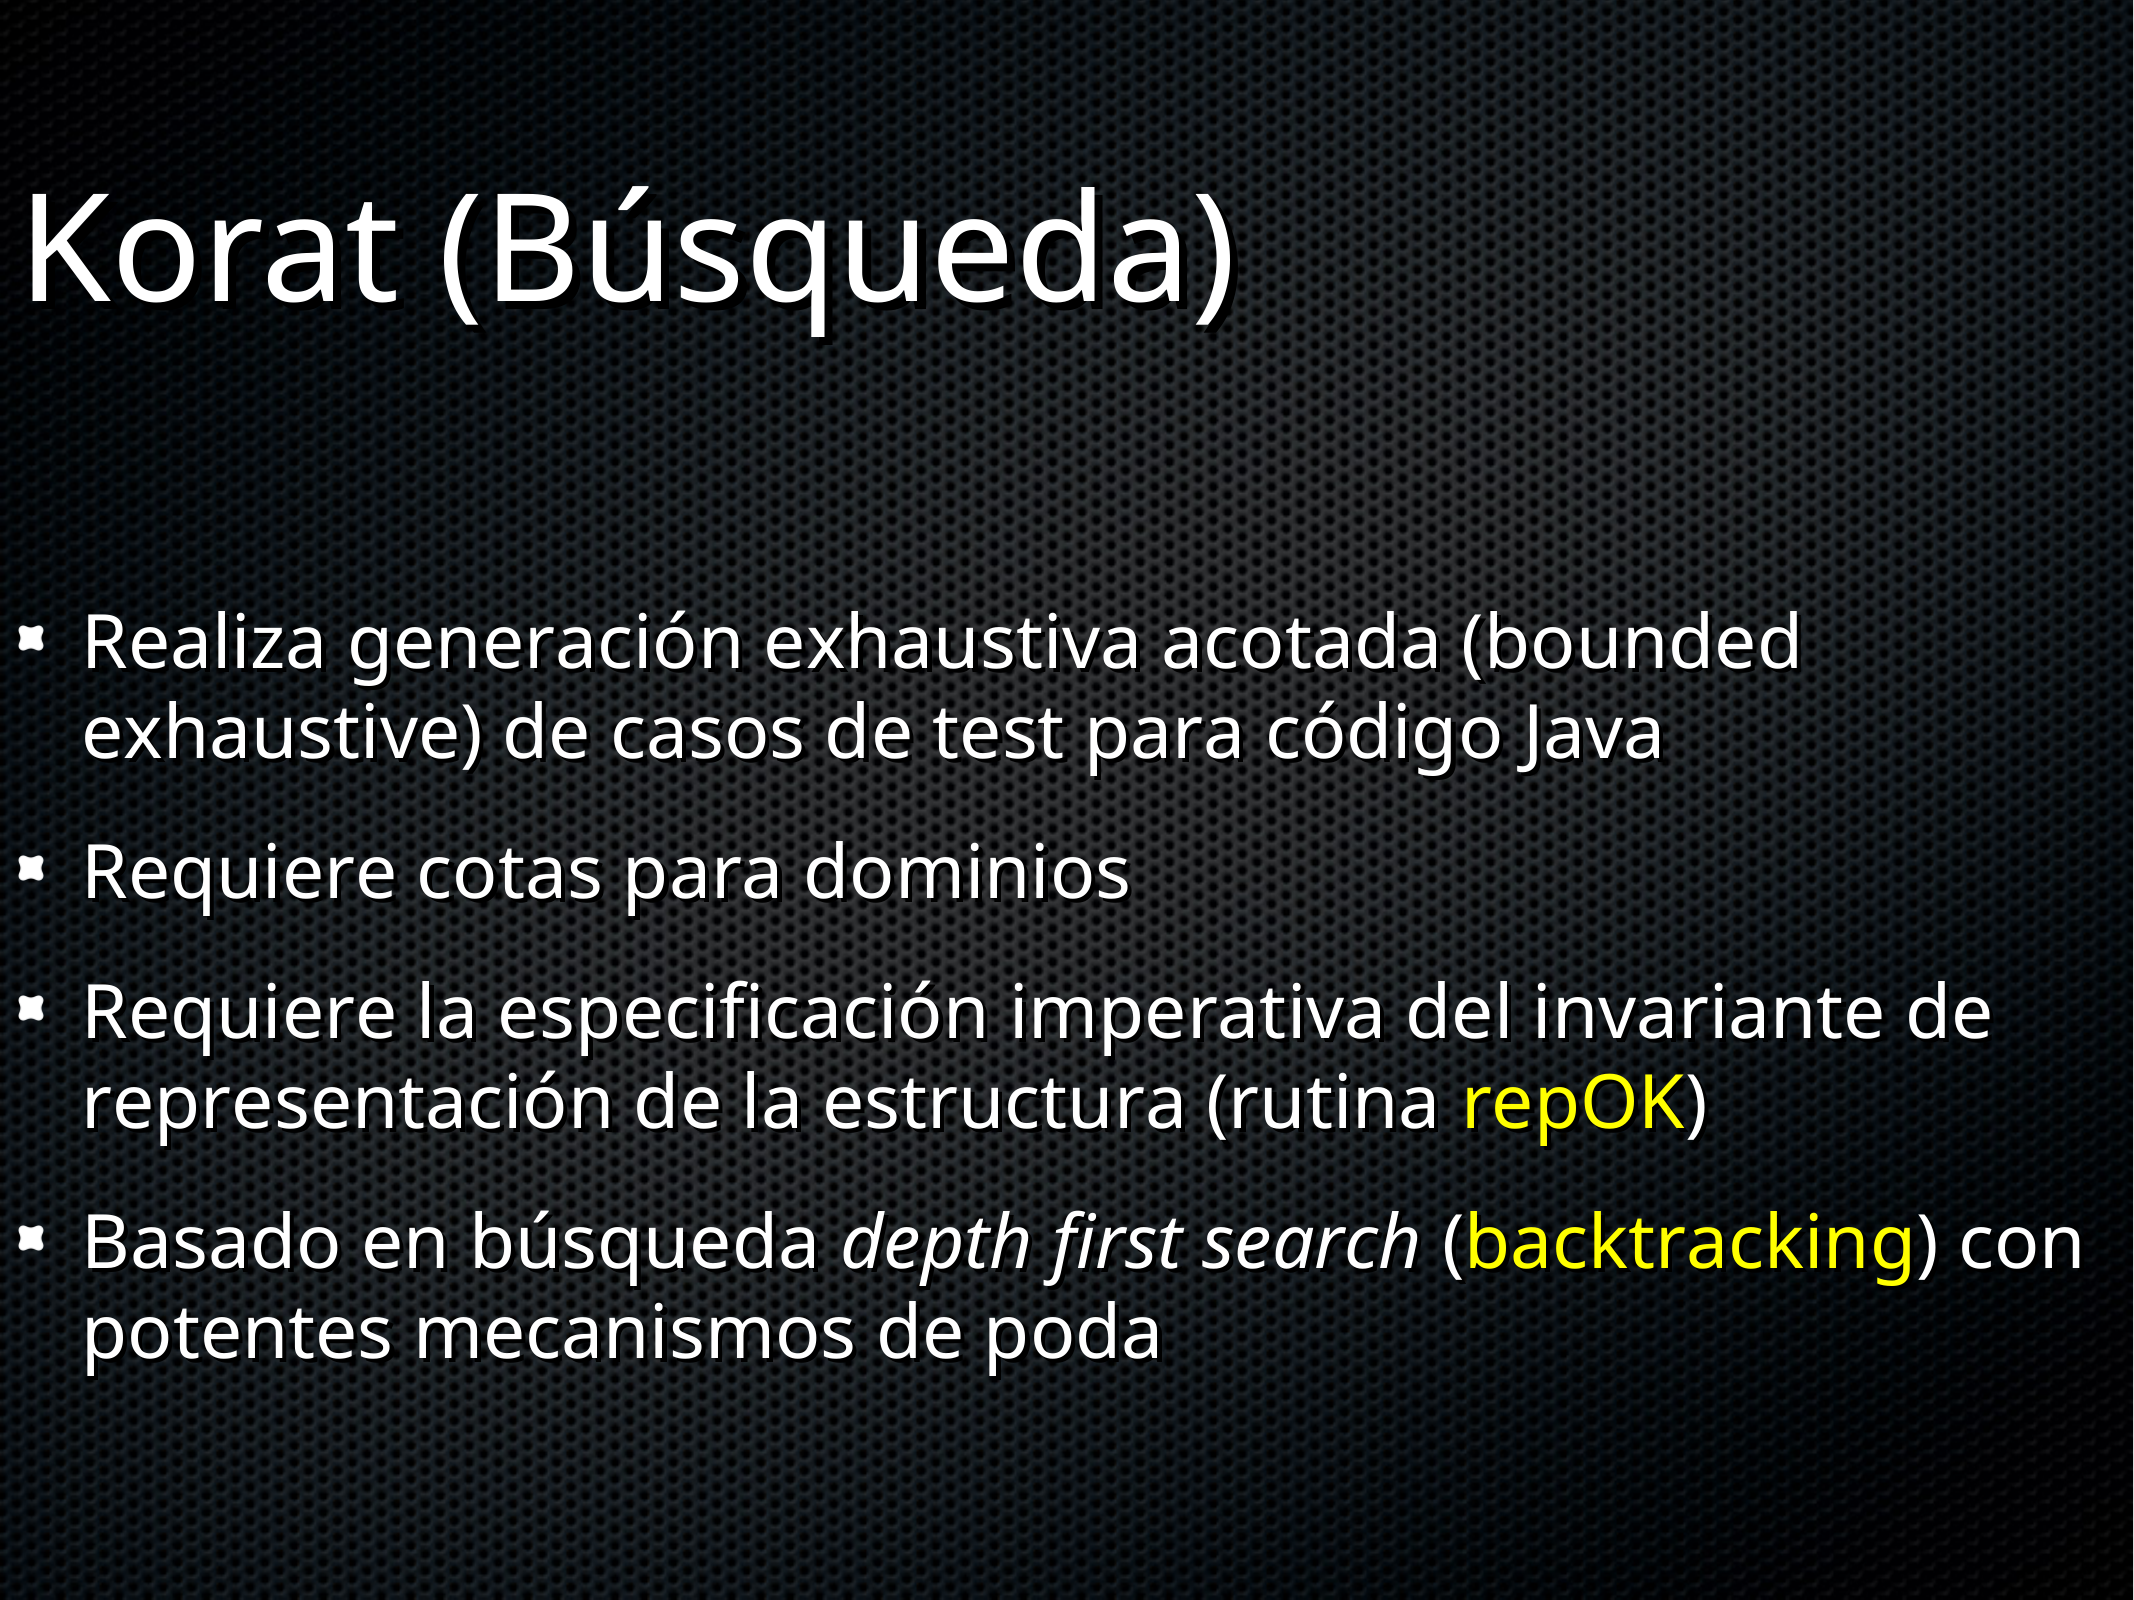

# Korat (Búsqueda)
Realiza generación exhaustiva acotada (bounded exhaustive) de casos de test para código Java
Requiere cotas para dominios
Requiere la especificación imperativa del invariante de representación de la estructura (rutina repOK)
Basado en búsqueda depth first search (backtracking) con potentes mecanismos de poda